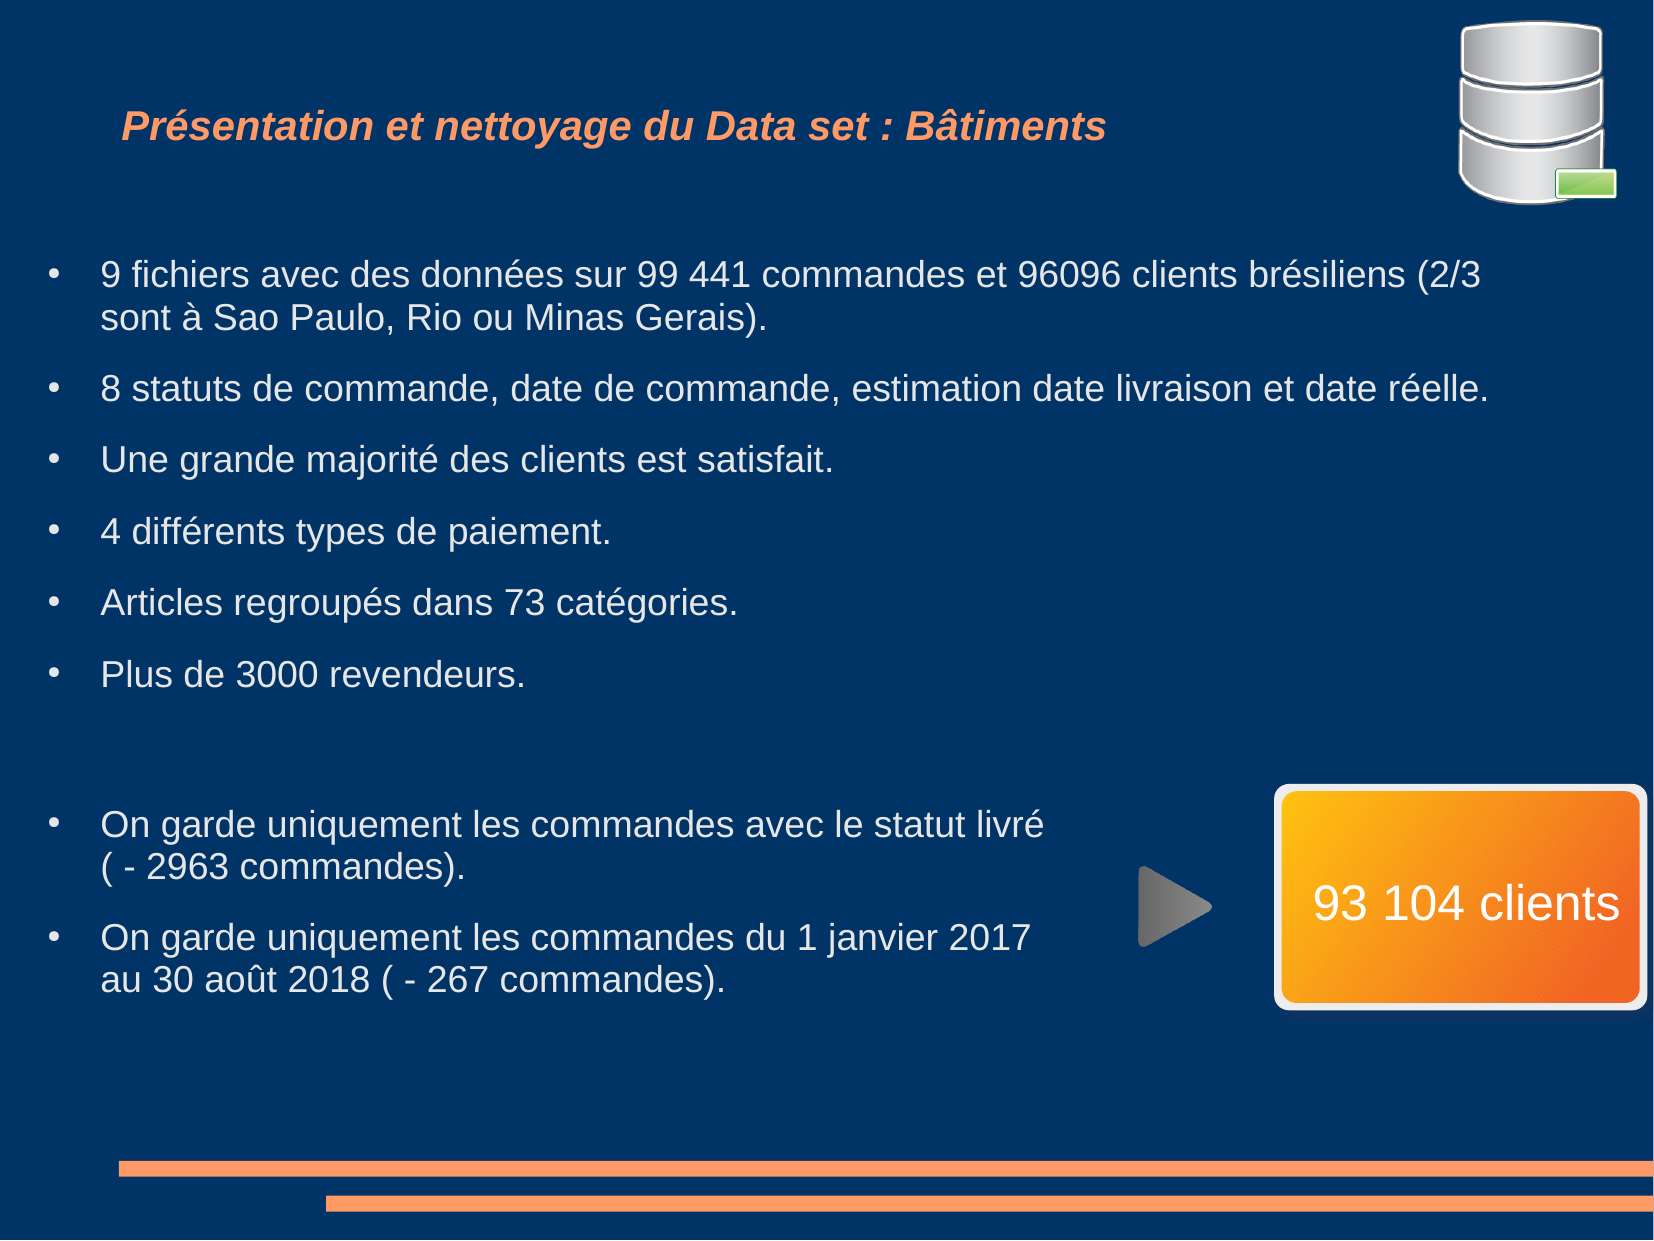

# Présentation et nettoyage du Data set : Bâtiments
9 fichiers avec des données sur 99 441 commandes et 96096 clients brésiliens (2/3 sont à Sao Paulo, Rio ou Minas Gerais).
8 statuts de commande, date de commande, estimation date livraison et date réelle.
Une grande majorité des clients est satisfait.
4 différents types de paiement.
Articles regroupés dans 73 catégories.
Plus de 3000 revendeurs.
93 104 clients
On garde uniquement les commandes avec le statut livré ( - 2963 commandes).
On garde uniquement les commandes du 1 janvier 2017 au 30 août 2018 ( - 267 commandes).